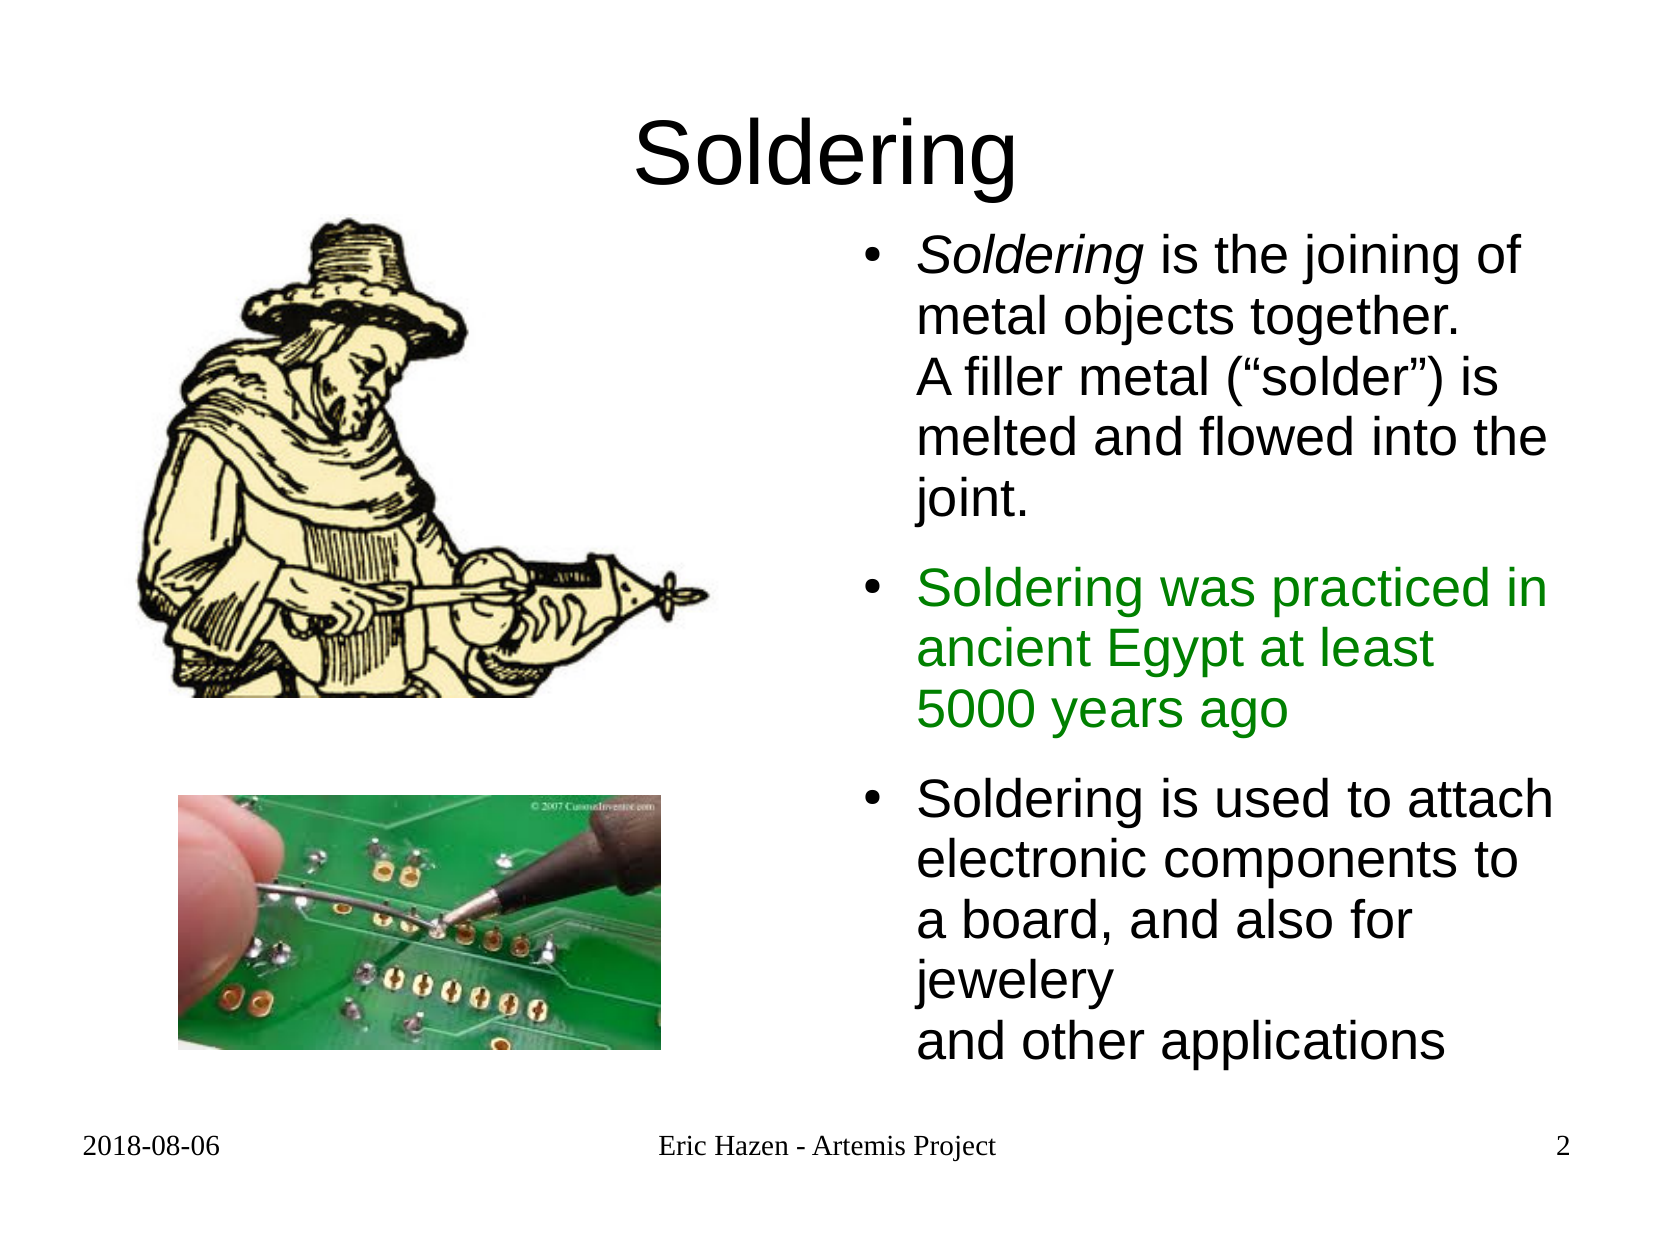

# Soldering
Soldering is the joining of
metal objects together.
A filler metal (“solder”) is
melted and flowed into the joint.
Soldering was practiced in
ancient Egypt at least
5000 years ago
Soldering is used to attach
electronic components to
a board, and also for jewelery
and other applications
2018-08-06
Eric Hazen - Artemis Project
2